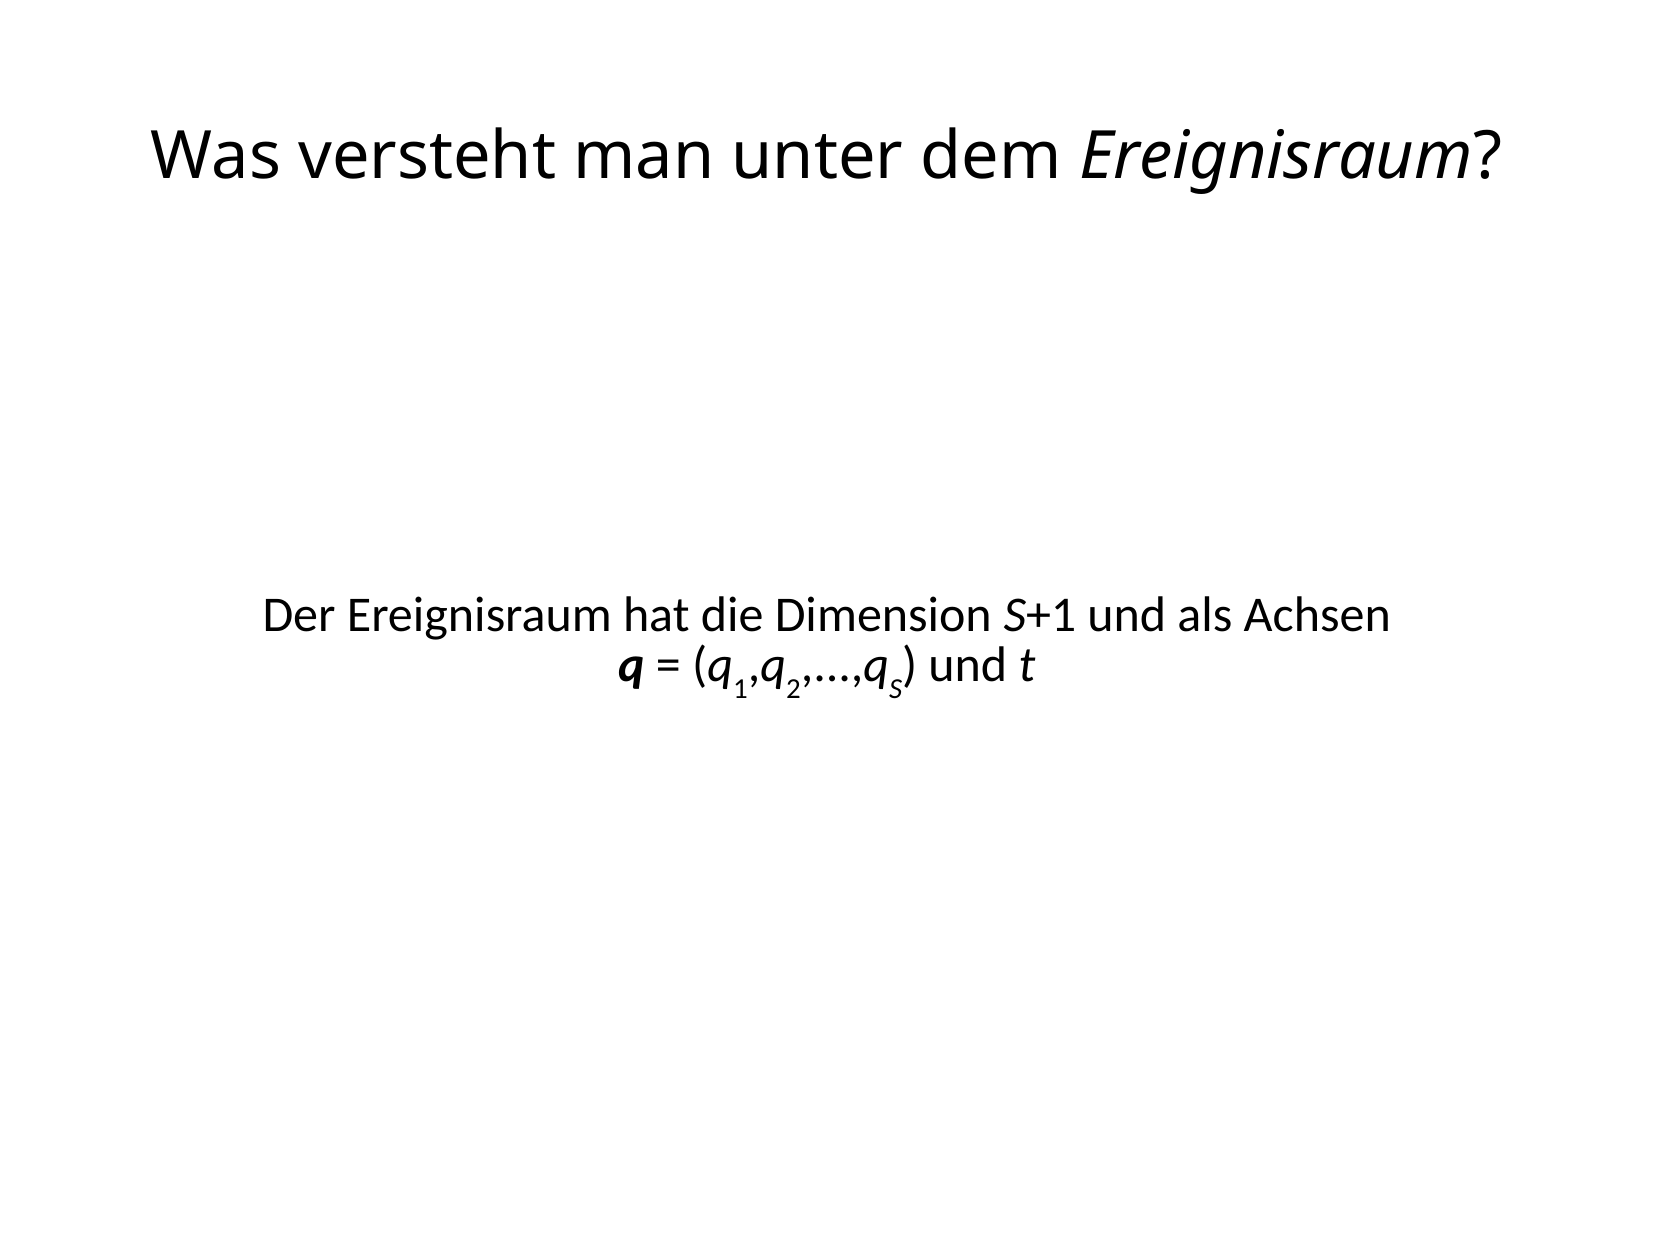

# Was versteht man unter dem Ereignisraum?
Der Ereignisraum hat die Dimension S+1 und als Achsen
q = (q1,q2,...,qS) und t